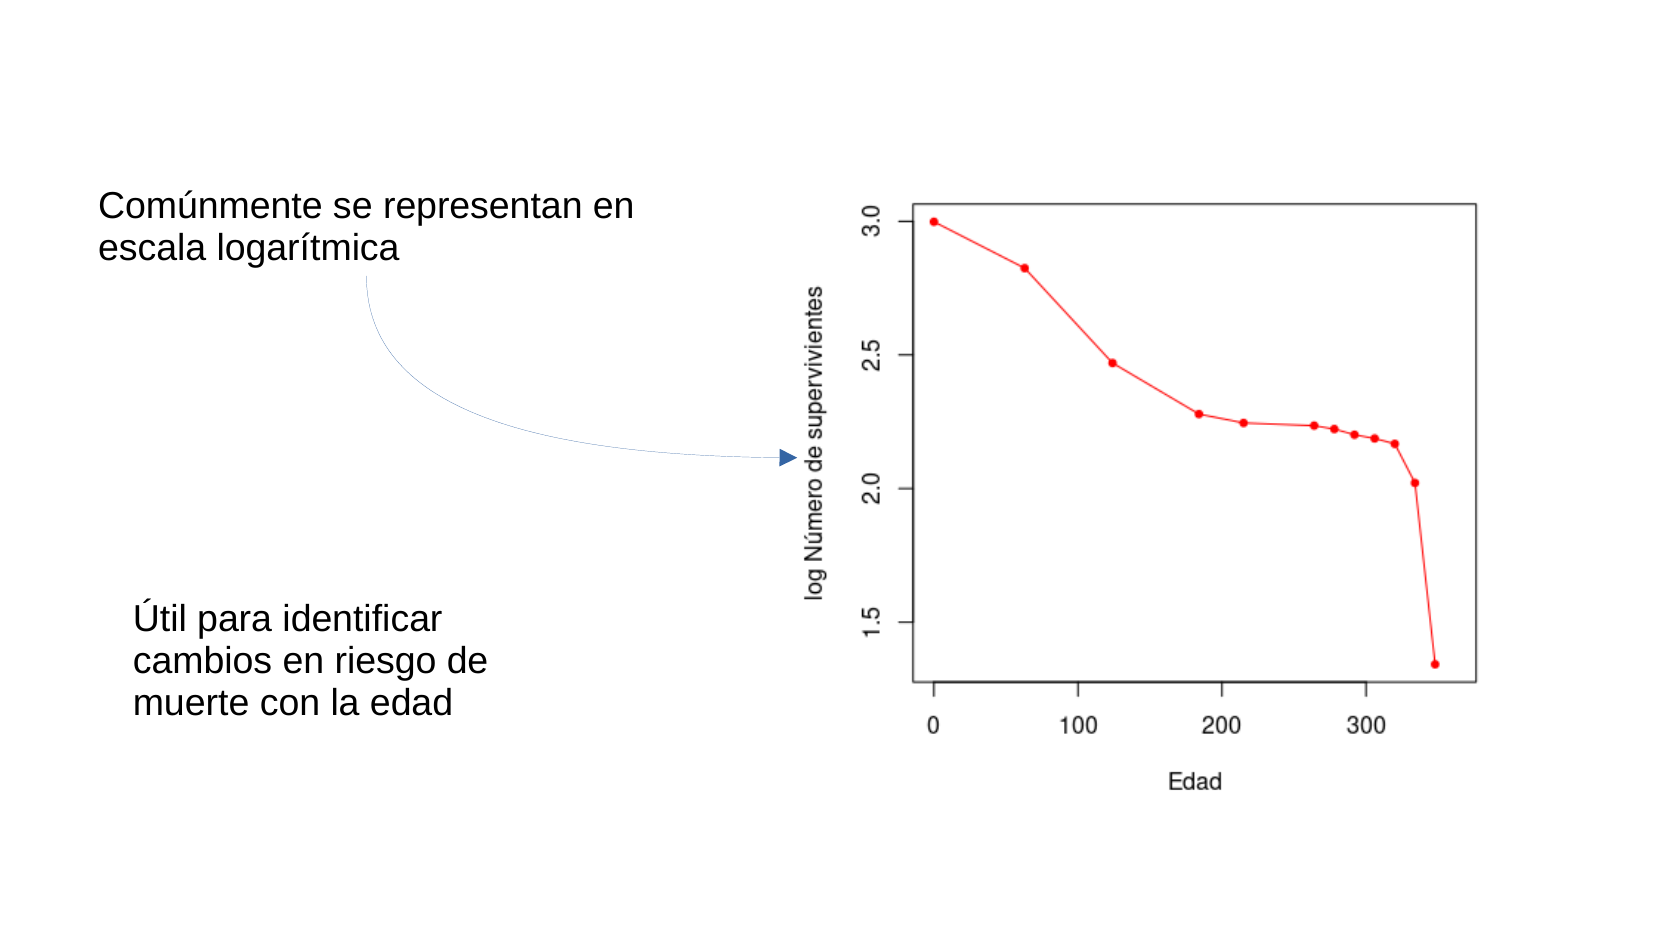

Comúnmente se representan en escala logarítmica
Útil para identificar cambios en riesgo de muerte con la edad